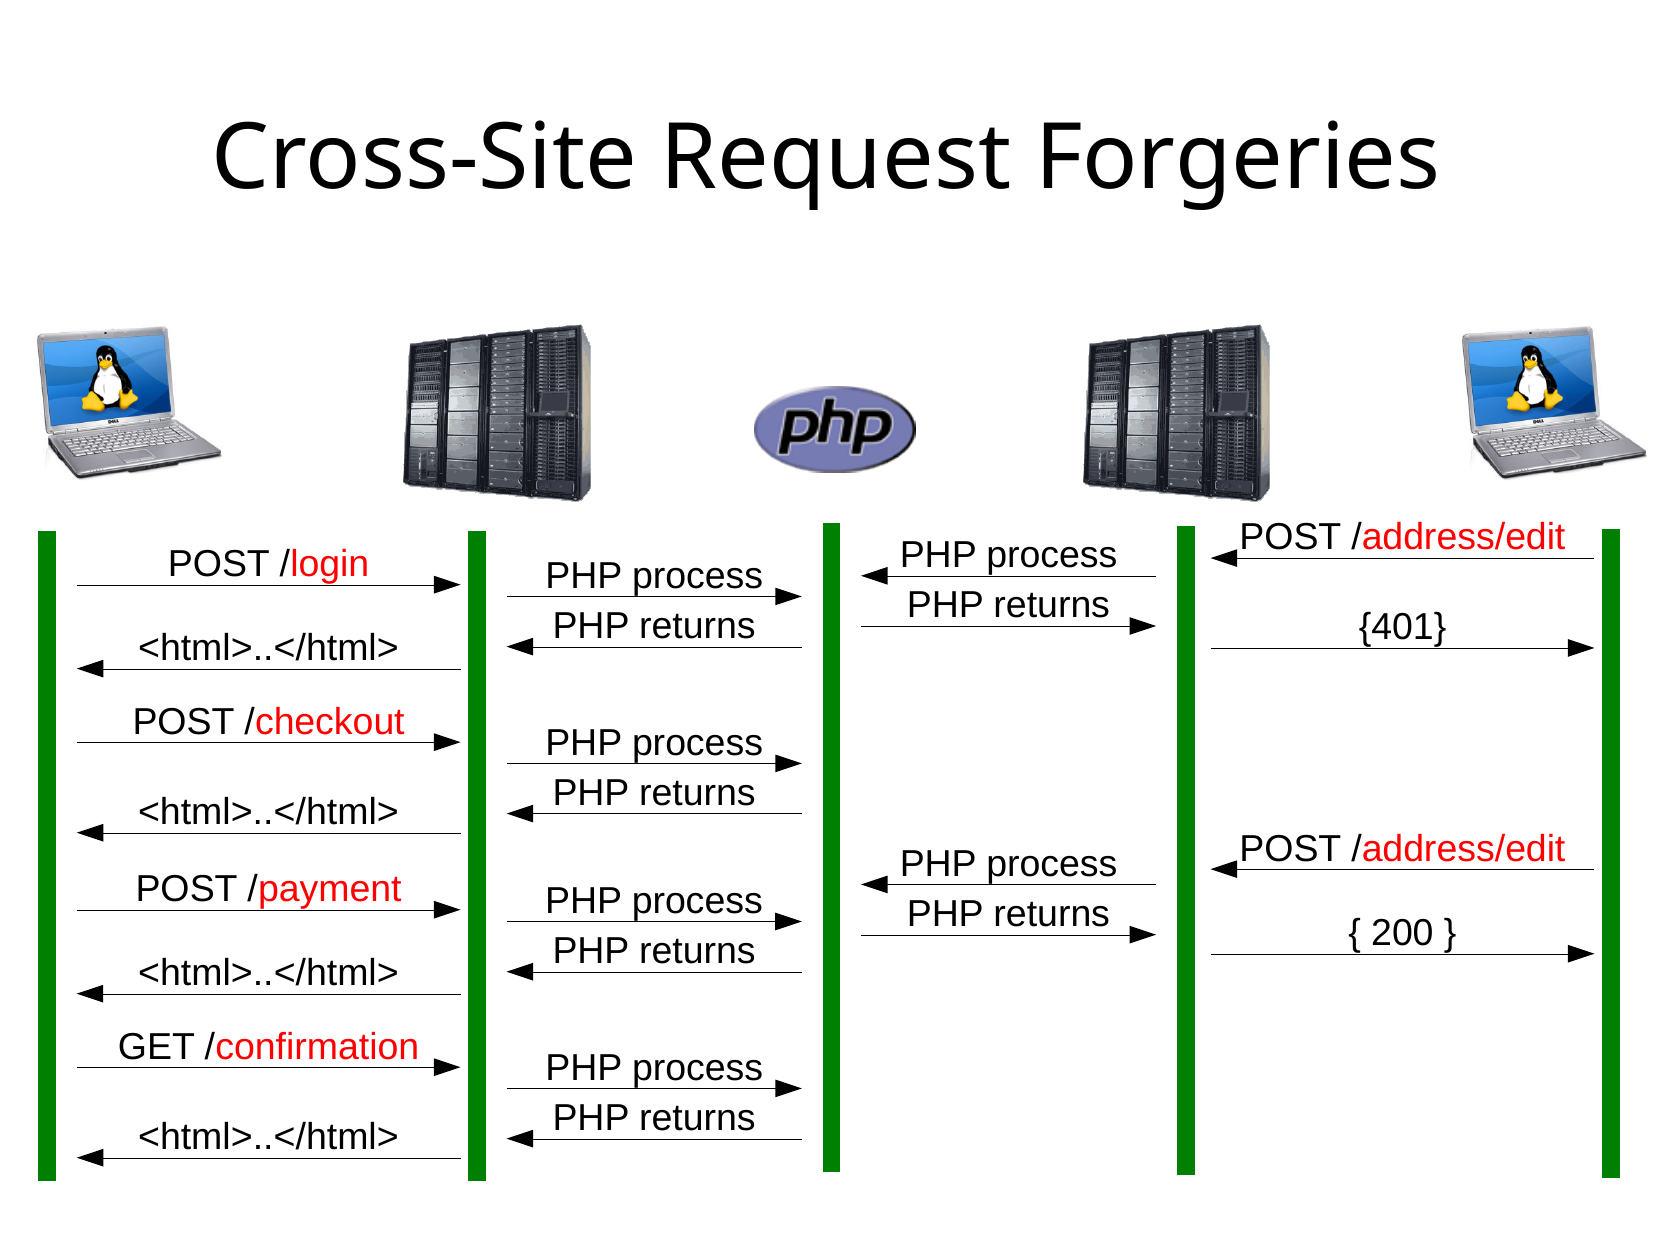

# Cross-Site Request Forgeries
POST /address/edit
PHP process
PHP returns
{401}
POST /address/edit
PHP process
PHP returns
{ 200 }
POST /login
PHP process
PHP returns
<html>..</html>
POST /checkout
PHP process
PHP returns
<html>..</html>
POST /payment
PHP process
PHP returns
<html>..</html>
GET /confirmation
PHP process
PHP returns
<html>..</html>